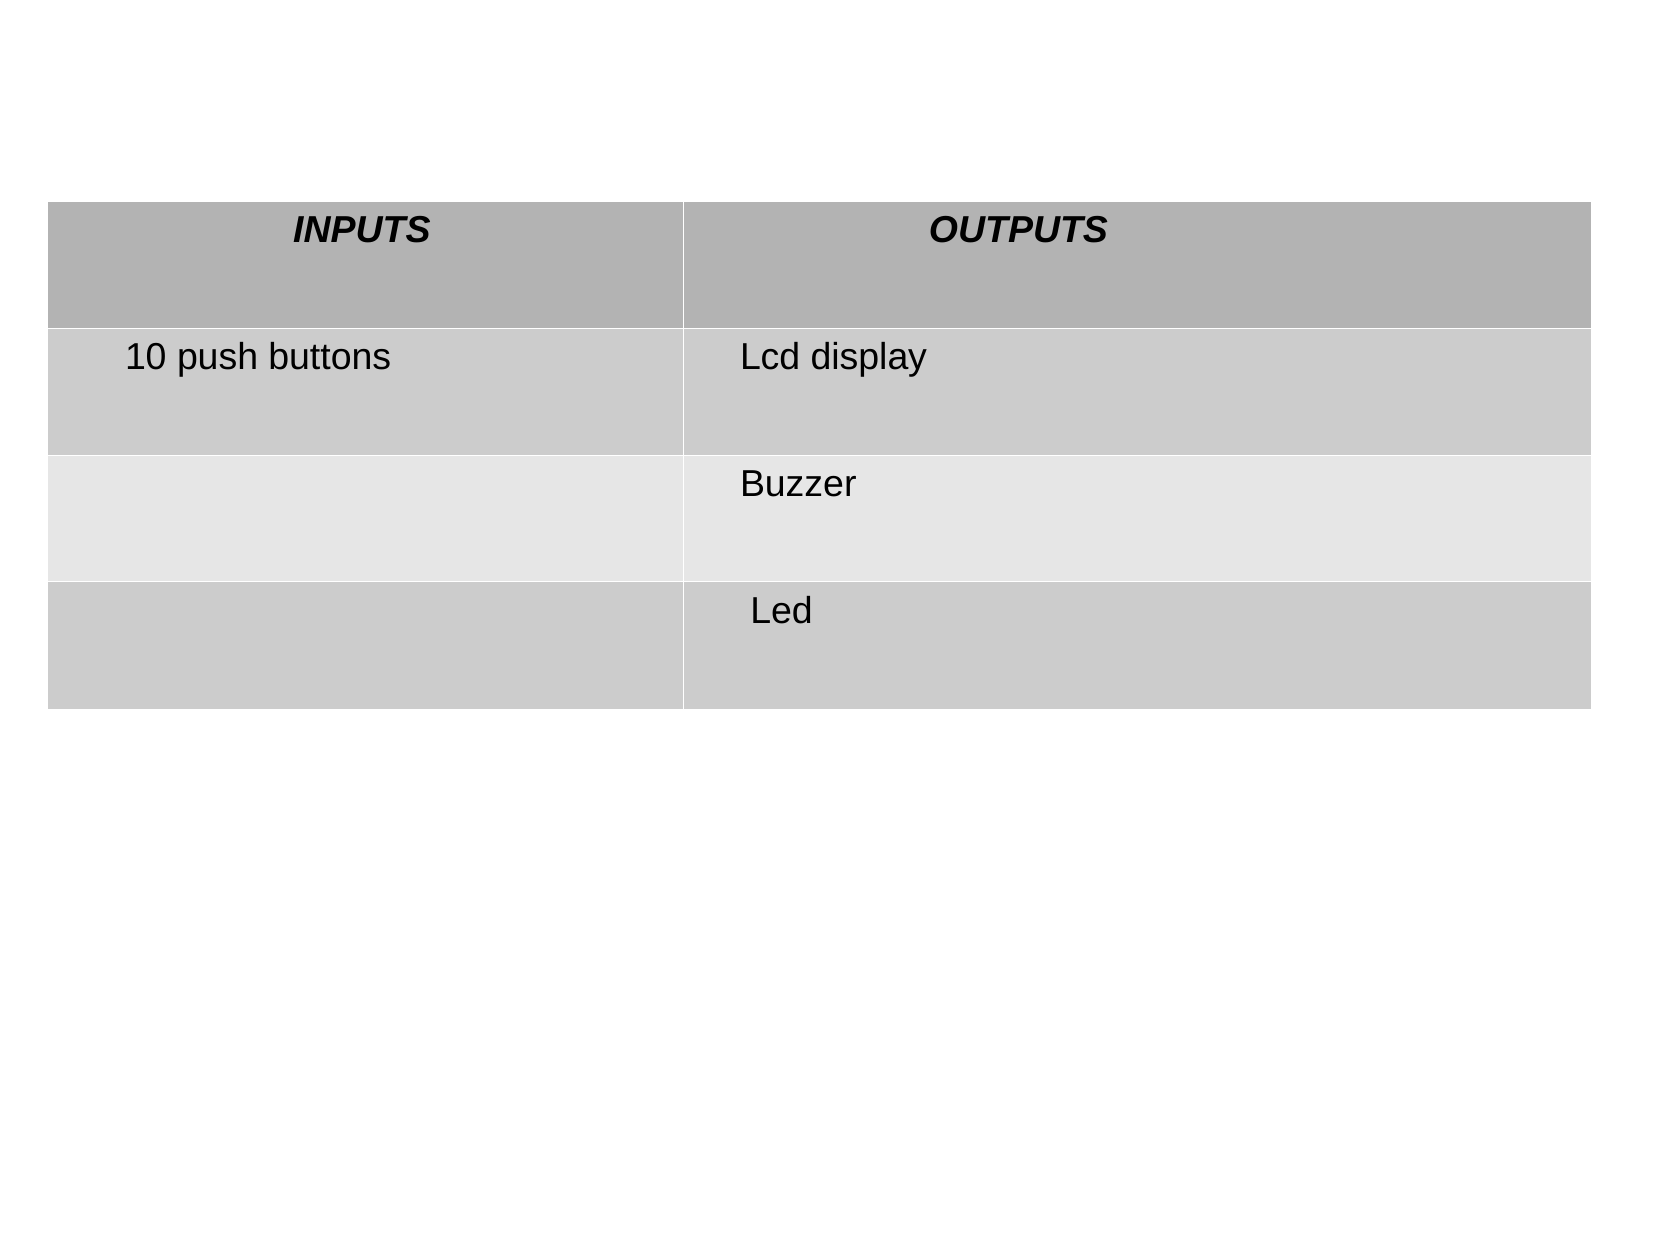

| INPUTS | OUTPUTS |
| --- | --- |
| 10 push buttons | Lcd display |
| | Buzzer |
| | Led |